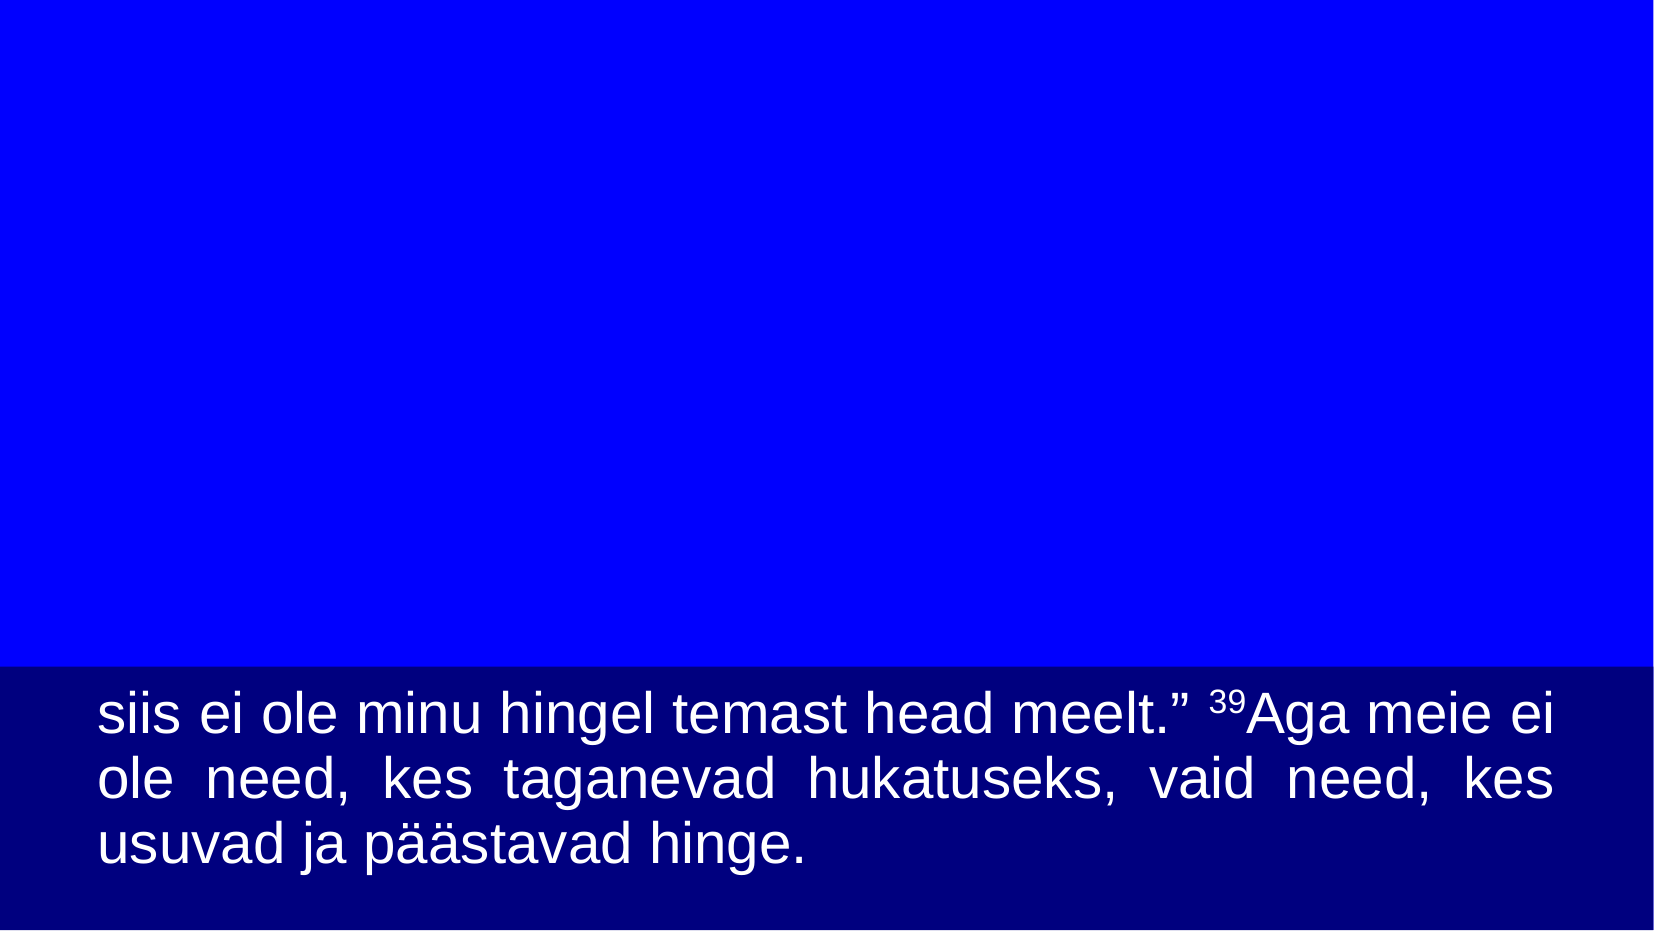

siis ei ole minu hingel temast head meelt.” 39Aga meie ei ole need, kes taganevad hukatuseks, vaid need, kes usuvad ja päästavad hinge.